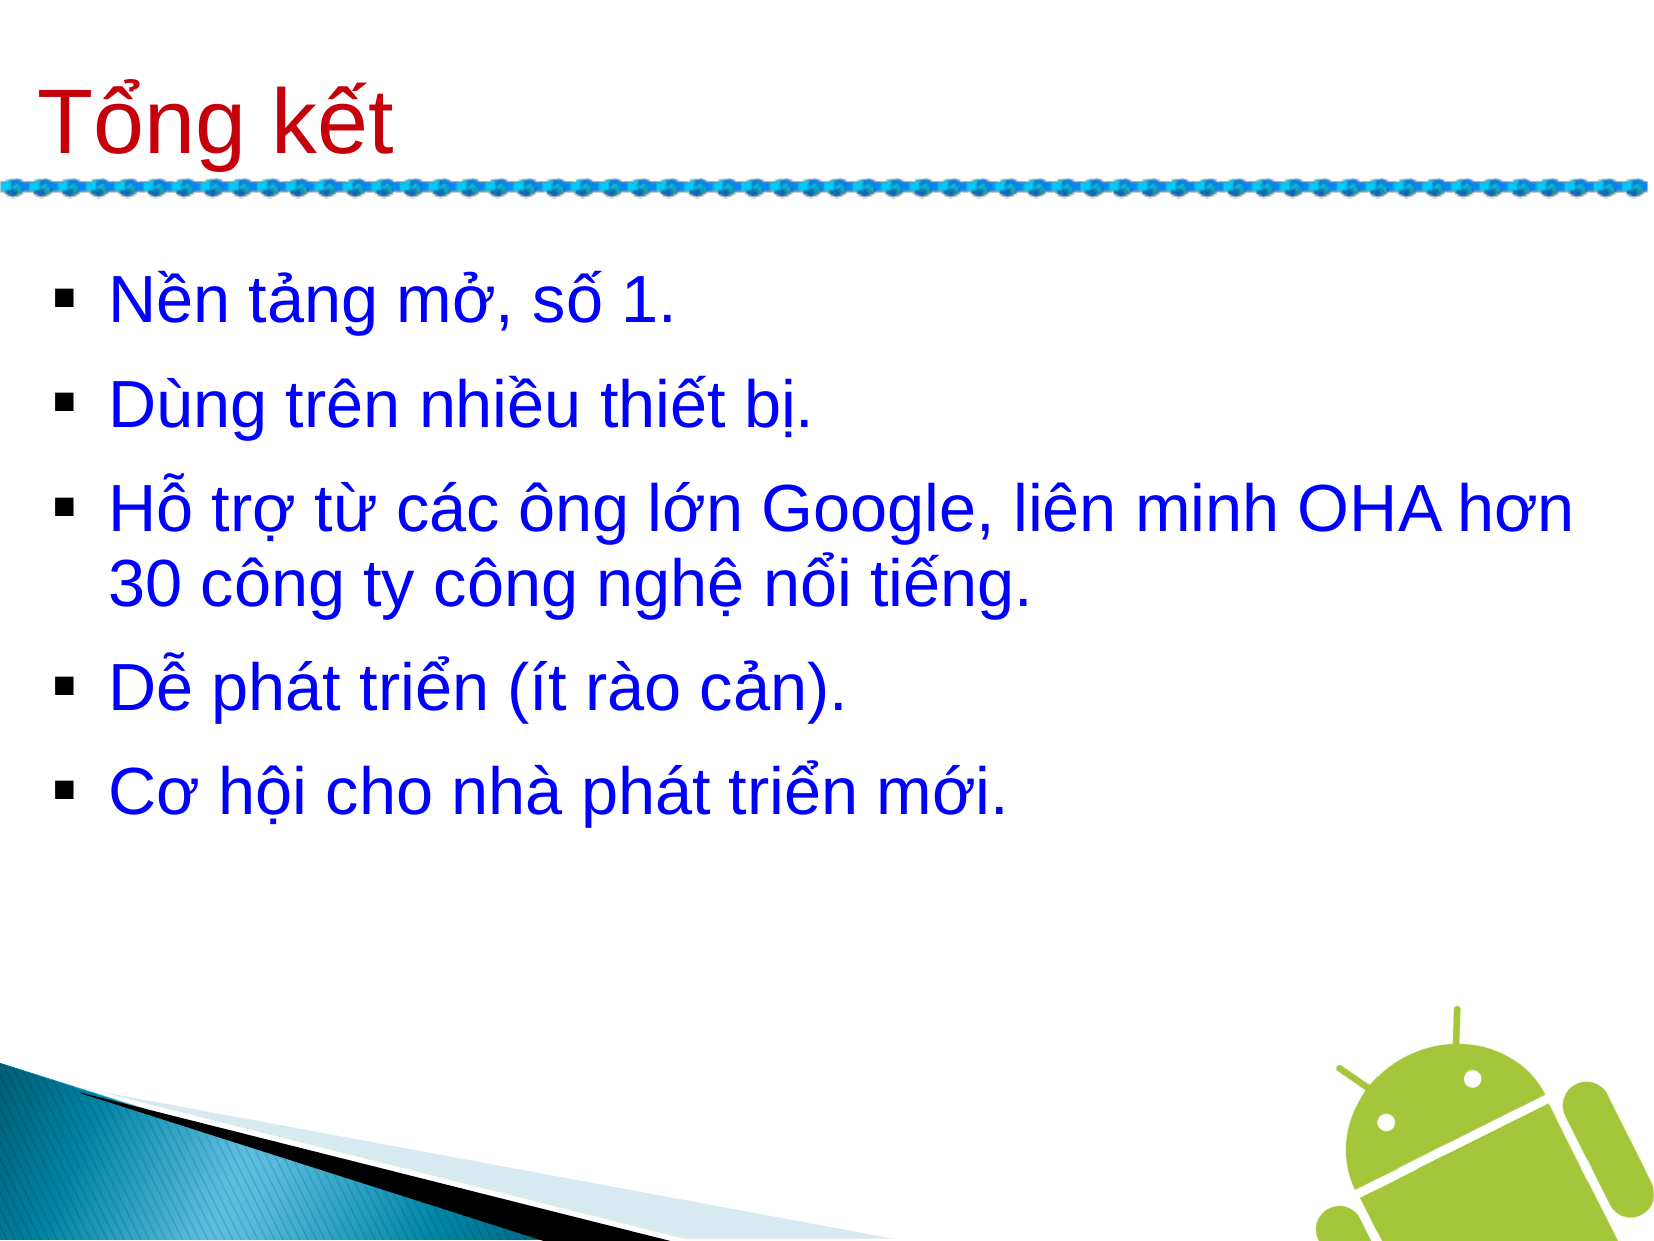

# Tổng kết
Nền tảng mở, số 1.
Dùng trên nhiều thiết bị.
Hỗ trợ từ các ông lớn Google, liên minh OHA hơn 30 công ty công nghệ nổi tiếng.
Dễ phát triển (ít rào cản).
Cơ hội cho nhà phát triển mới.